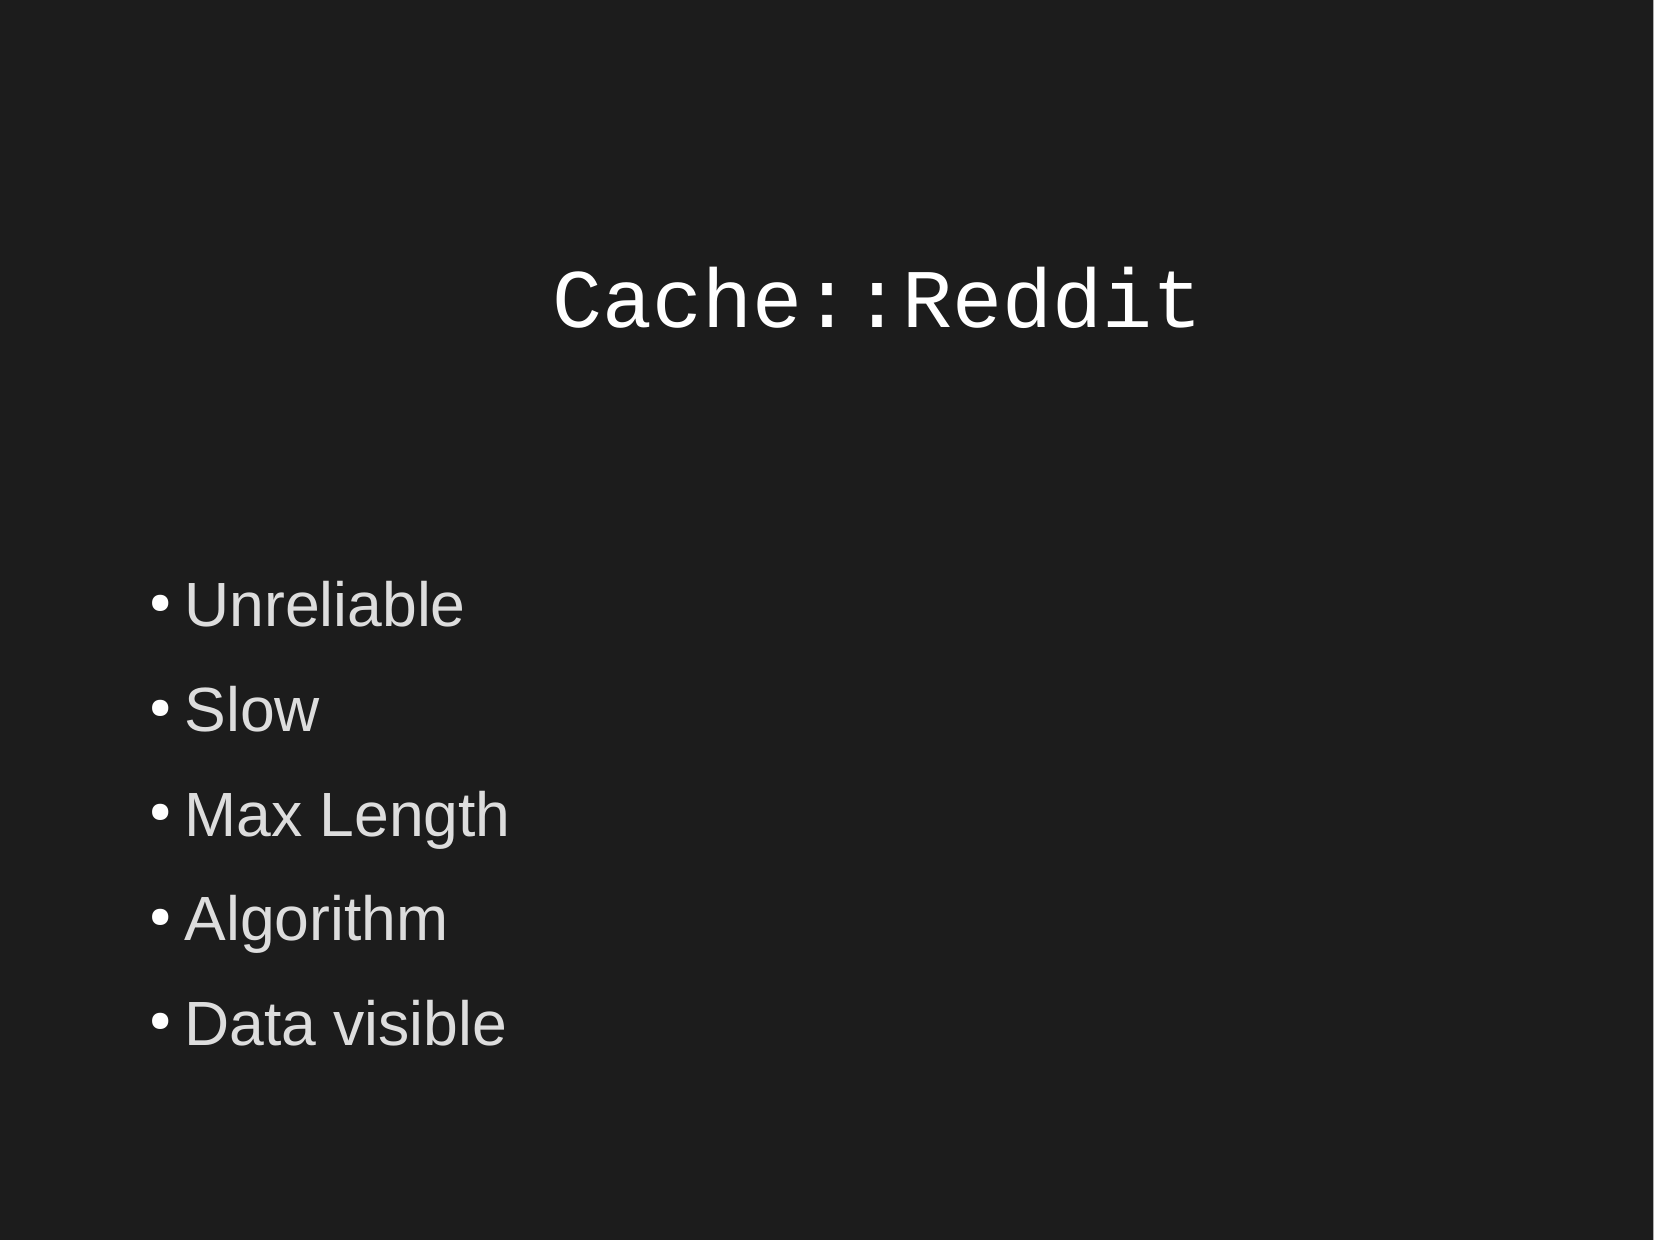

Cache::Reddit
Unreliable
Slow
Max Length
Algorithm
Data visible